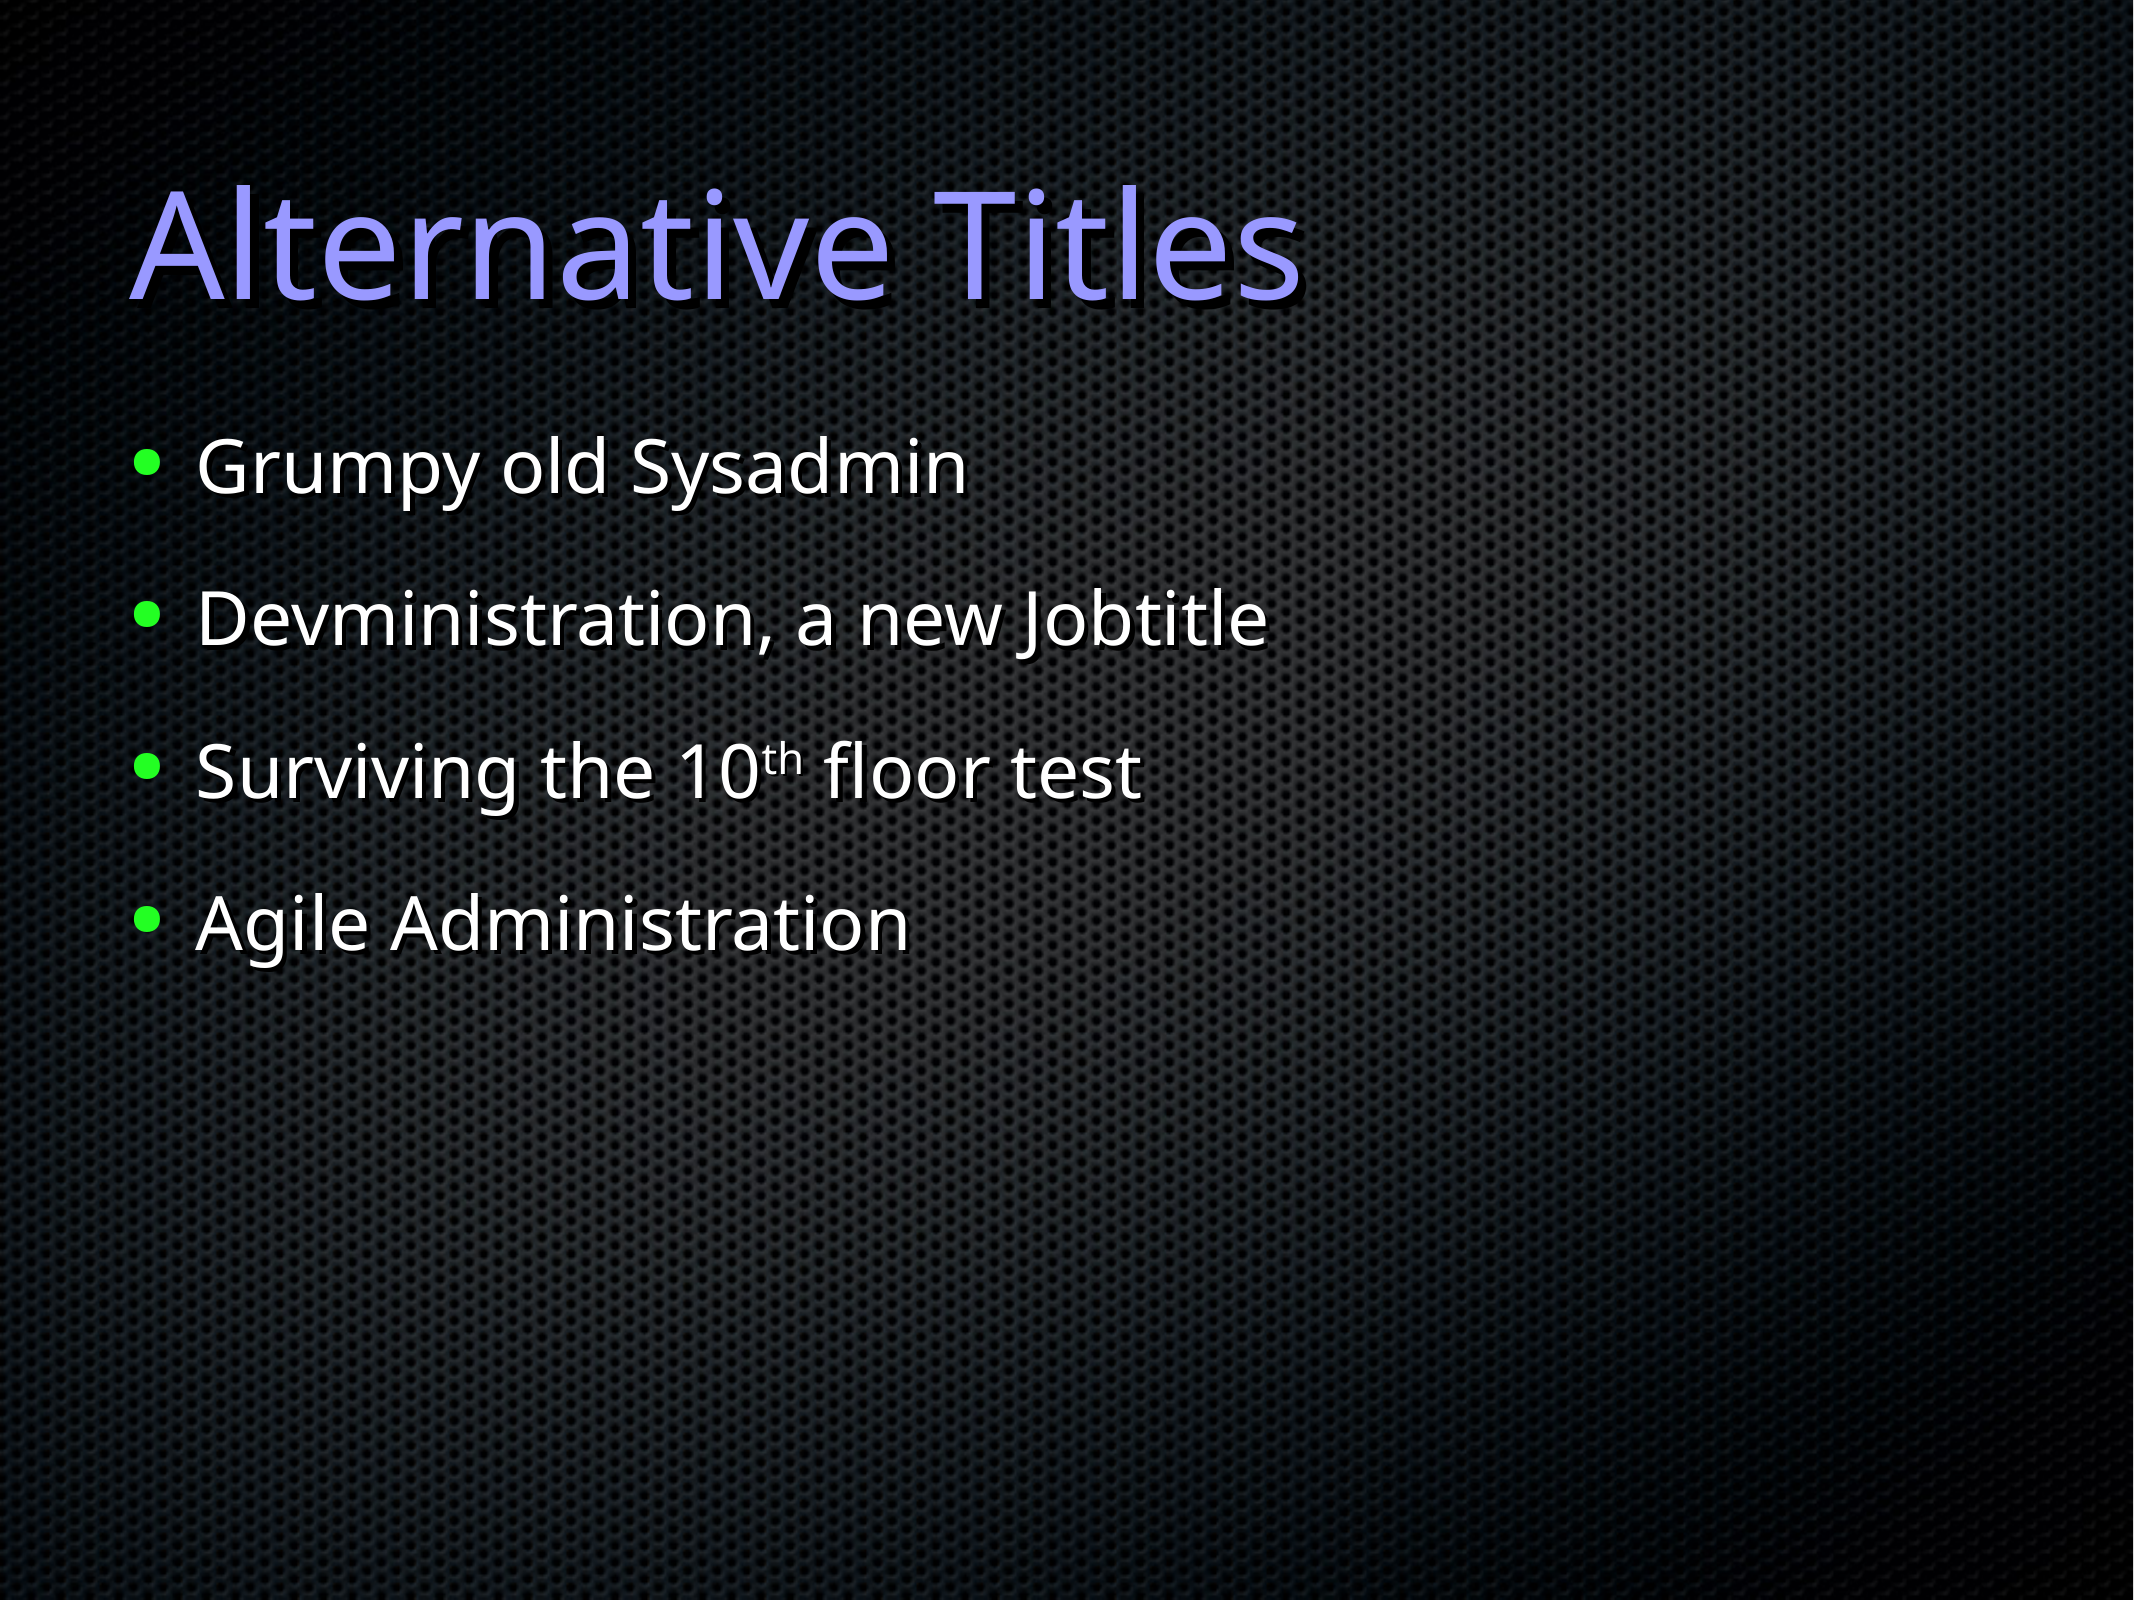

# Alternative Titles
Grumpy old Sysadmin
Devministration, a new Jobtitle
Surviving the 10th floor test
Agile Administration